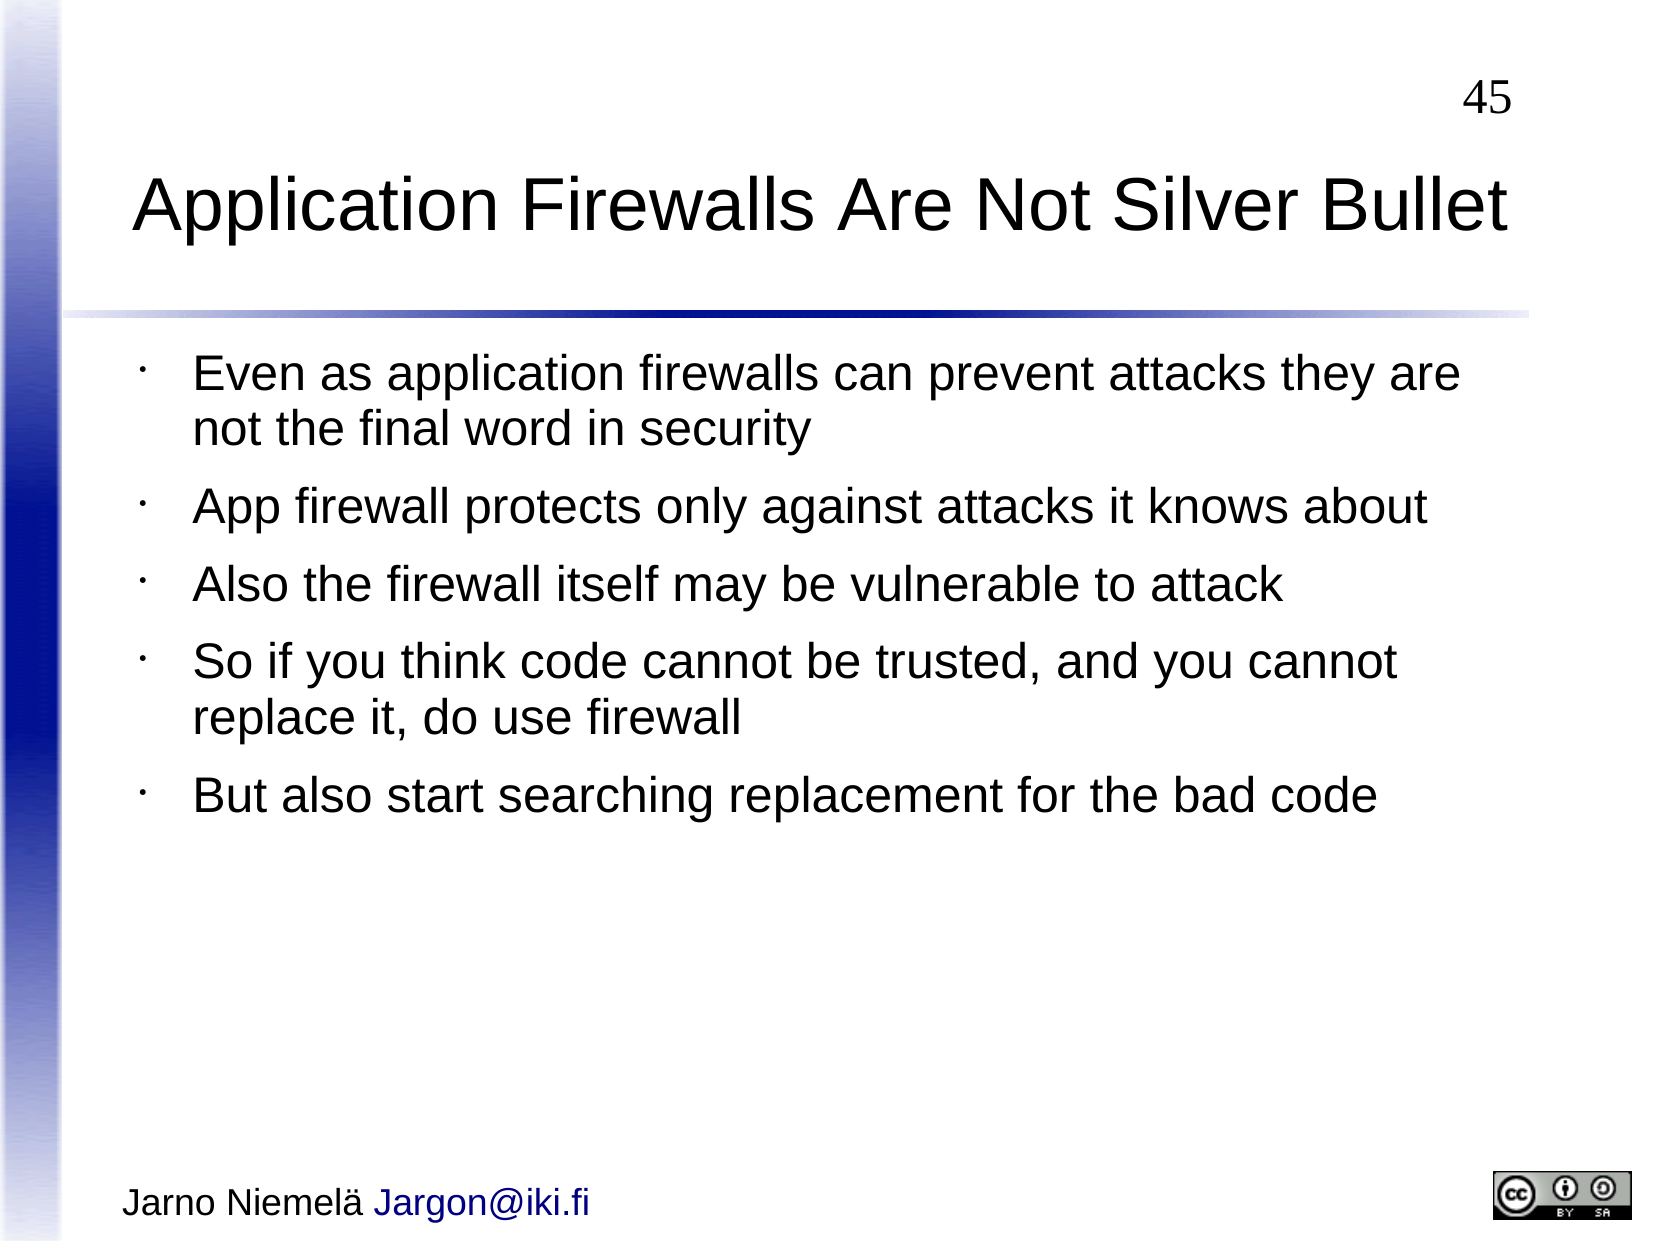

# Application Firewalls Are Not Silver Bullet
Even as application firewalls can prevent attacks they are not the final word in security
App firewall protects only against attacks it knows about
Also the firewall itself may be vulnerable to attack
So if you think code cannot be trusted, and you cannot replace it, do use firewall
But also start searching replacement for the bad code